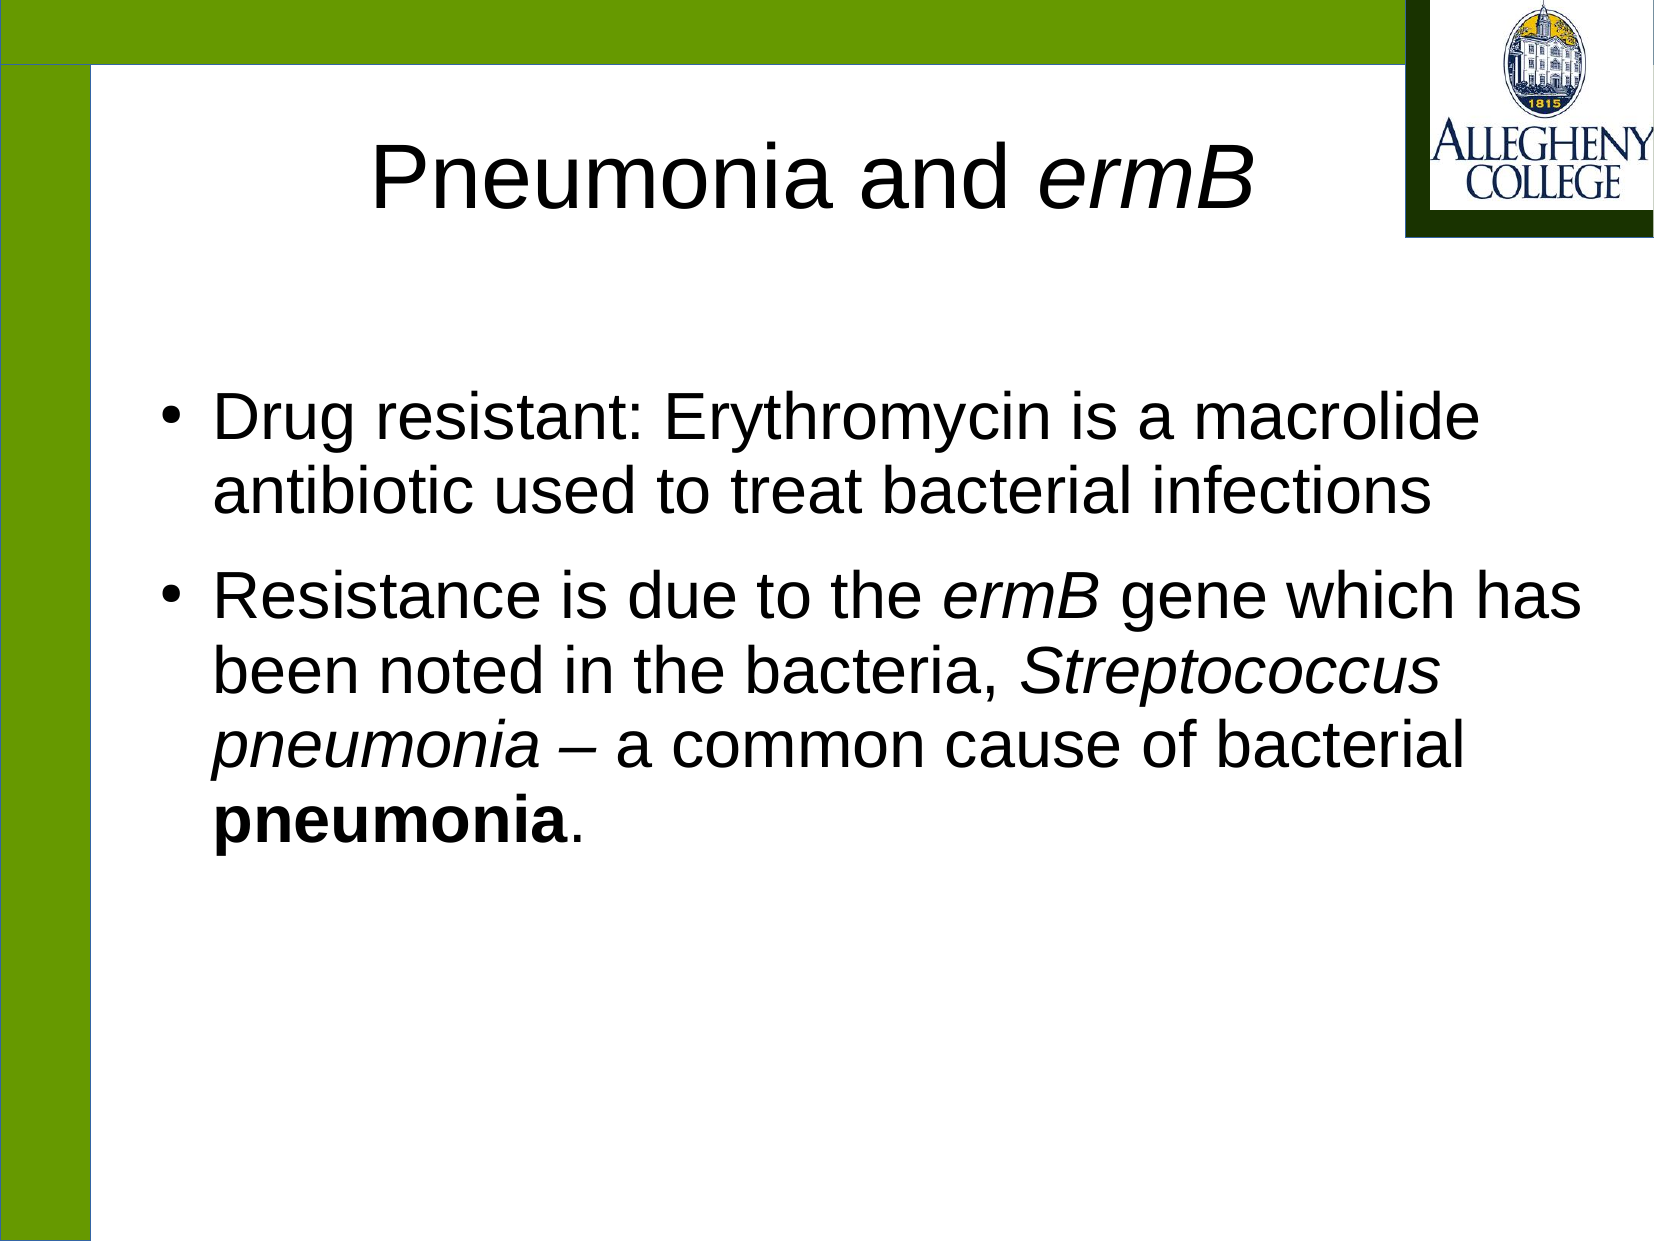

Pneumonia and ermB
# Drug resistant: Erythromycin is a macrolide antibiotic used to treat bacterial infections
Resistance is due to the ermB gene which has been noted in the bacteria, Streptococcus pneumonia – a common cause of bacterial pneumonia.